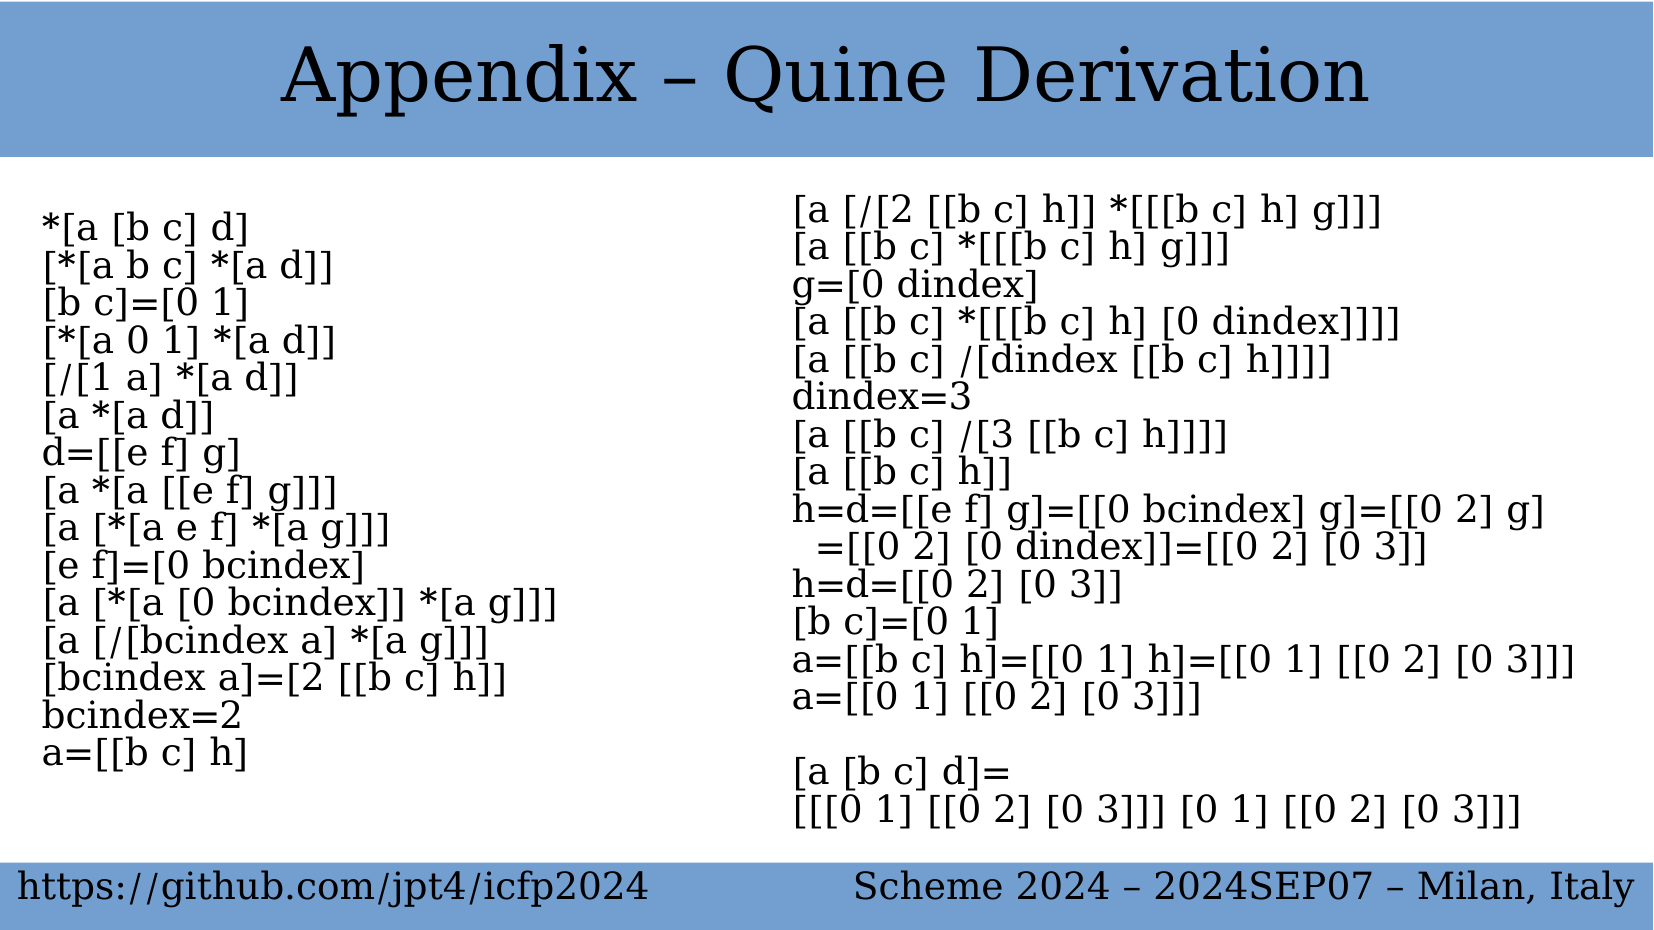

# Appendix – Quine Derivation
[a [/[2 [[b c] h]] *[[[b c] h] g]]]
[a [[b c] *[[[b c] h] g]]]
g=[0 dindex]
[a [[b c] *[[[b c] h] [0 dindex]]]]
[a [[b c] /[dindex [[b c] h]]]]
dindex=3
[a [[b c] /[3 [[b c] h]]]]
[a [[b c] h]]
h=d=[[e f] g]=[[0 bcindex] g]=[[0 2] g]
 =[[0 2] [0 dindex]]=[[0 2] [0 3]]
h=d=[[0 2] [0 3]]
[b c]=[0 1]
a=[[b c] h]=[[0 1] h]=[[0 1] [[0 2] [0 3]]]
a=[[0 1] [[0 2] [0 3]]]
[a [b c] d]=
[[[0 1] [[0 2] [0 3]]] [0 1] [[0 2] [0 3]]]
*[a [b c] d]
[*[a b c] *[a d]]
[b c]=[0 1]
[*[a 0 1] *[a d]]
[/[1 a] *[a d]]
[a *[a d]]
d=[[e f] g]
[a *[a [[e f] g]]]
[a [*[a e f] *[a g]]]
[e f]=[0 bcindex]
[a [*[a [0 bcindex]] *[a g]]]
[a [/[bcindex a] *[a g]]]
[bcindex a]=[2 [[b c] h]]
bcindex=2
a=[[b c] h]
https://github.com/jpt4/icfp2024 Scheme 2024 – 2024SEP07 – Milan, Italy